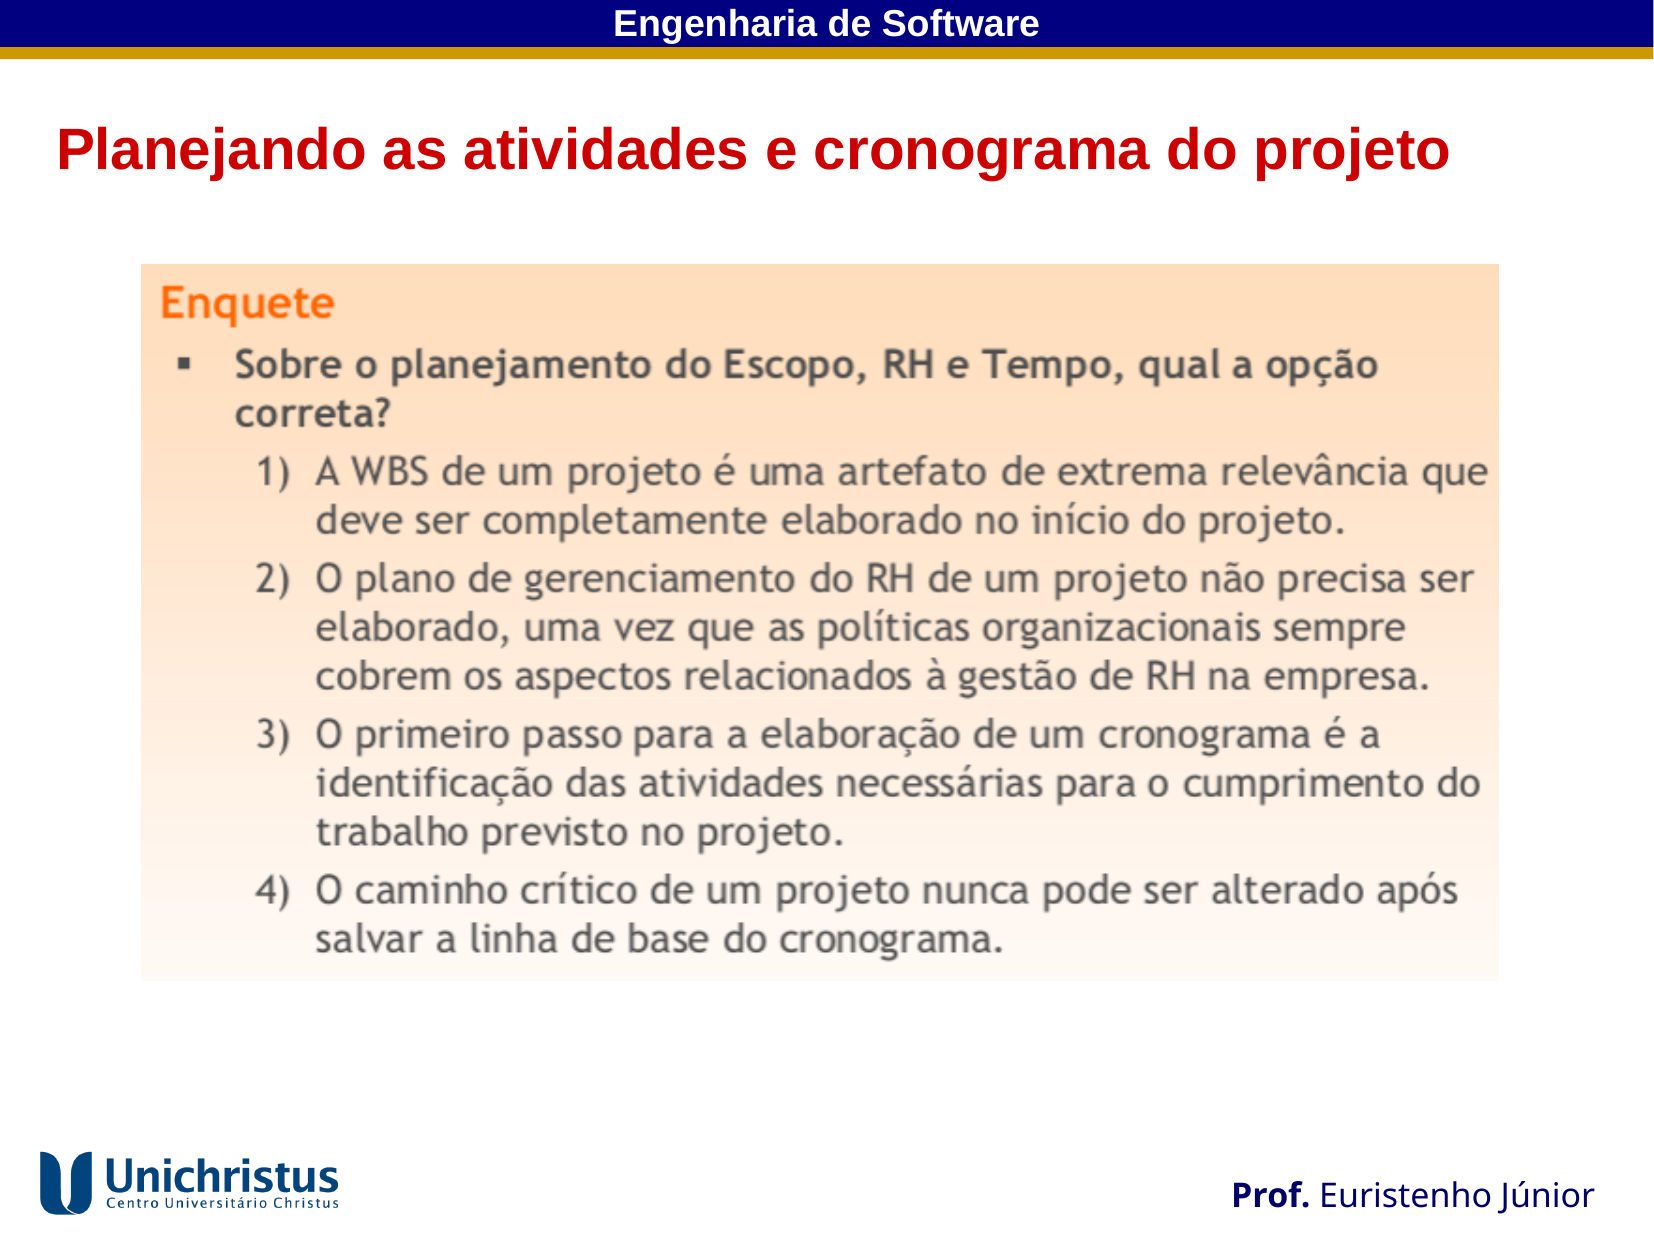

Engenharia de Software
Planejando as atividades e cronograma do projeto
Prof. Euristenho Júnior